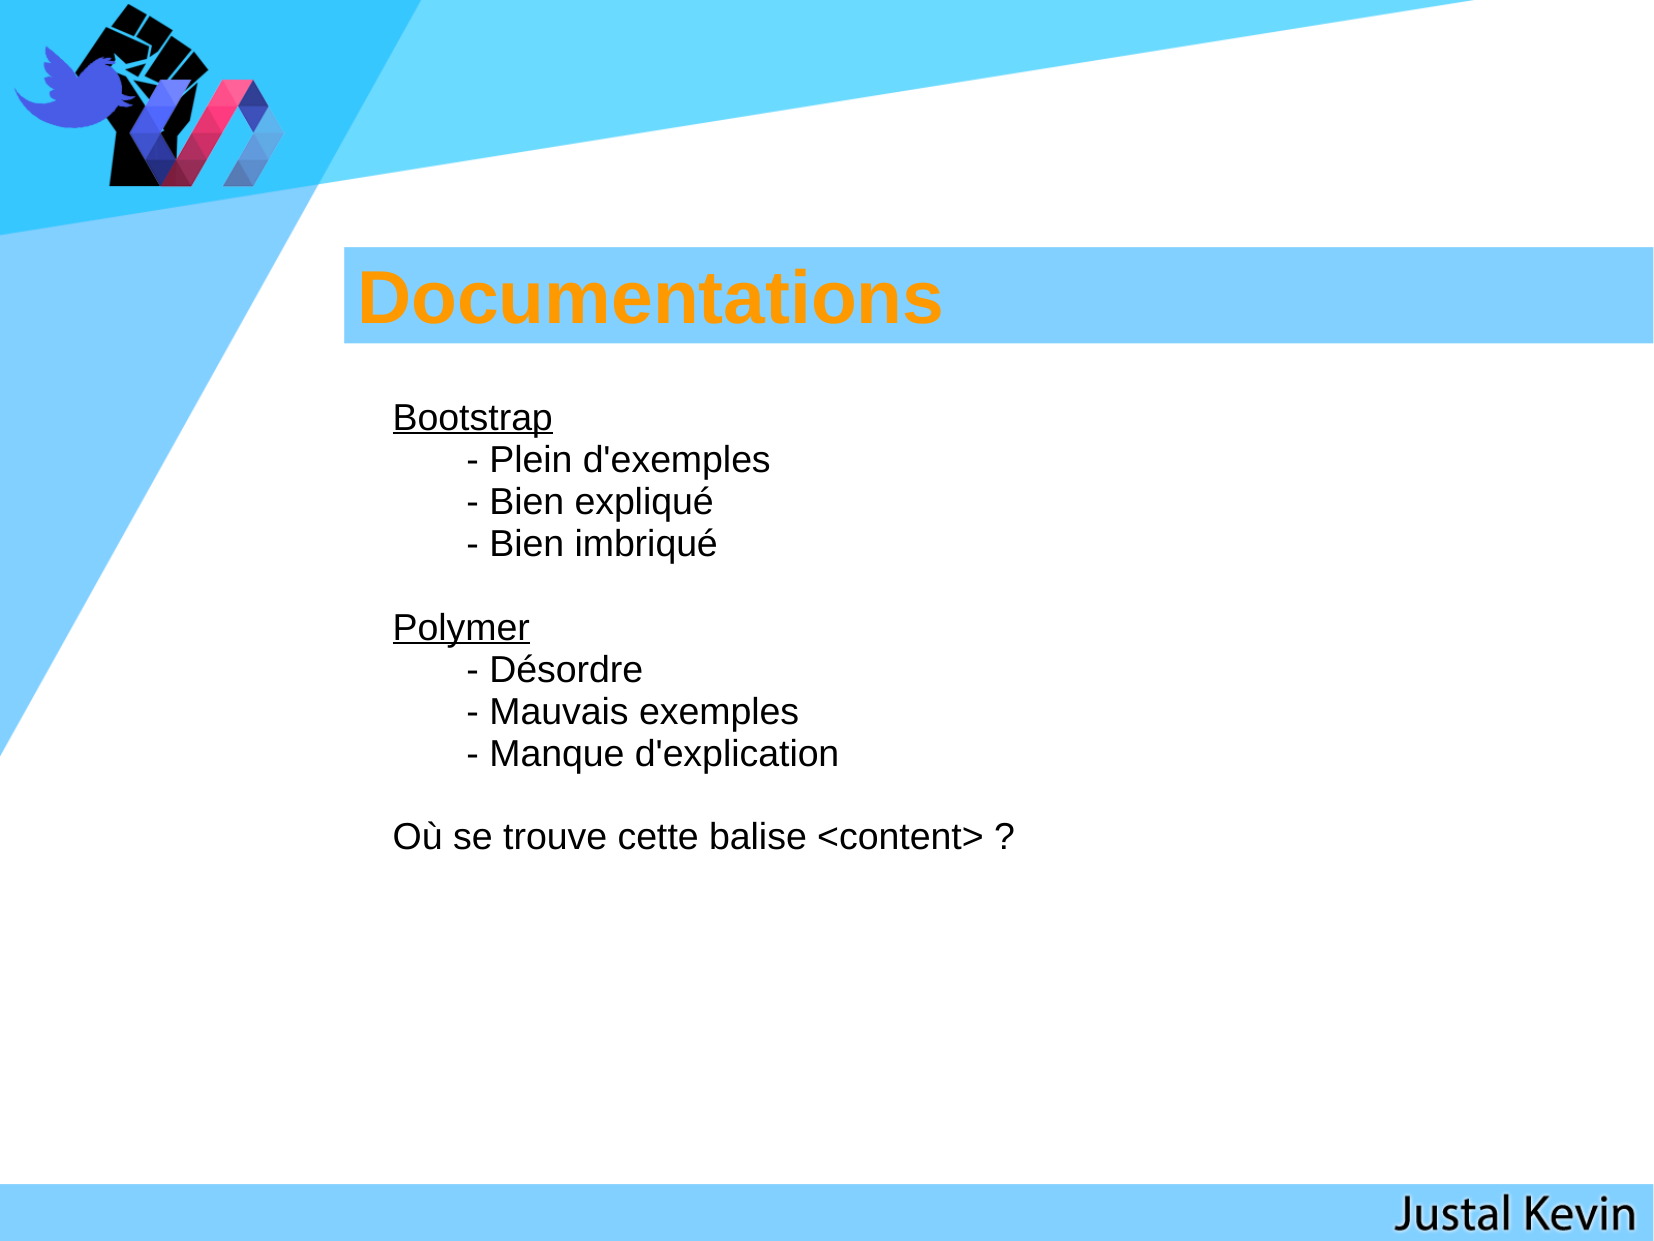

Documentations
Bootstrap
	- Plein d'exemples
	- Bien expliqué
	- Bien imbriqué
Polymer
	- Désordre
	- Mauvais exemples
	- Manque d'explication
Où se trouve cette balise <content> ?